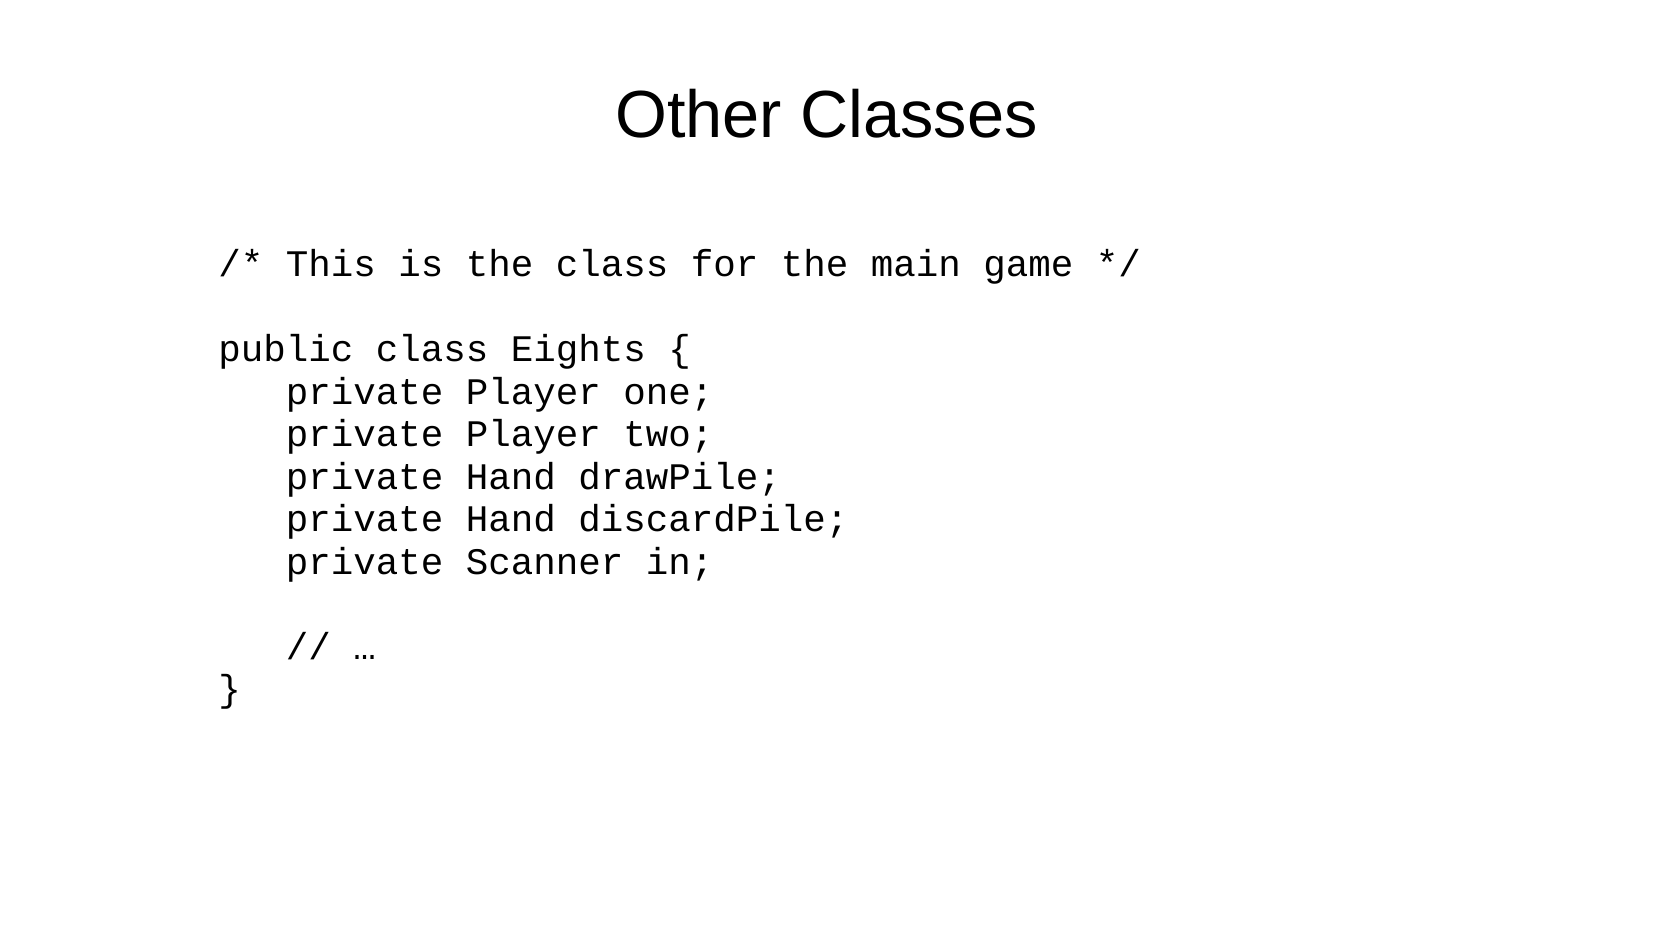

# Other Classes
/* This is the class for the main game */
public class Eights {
 private Player one;
 private Player two;
 private Hand drawPile;
 private Hand discardPile;
 private Scanner in;
 // …
}